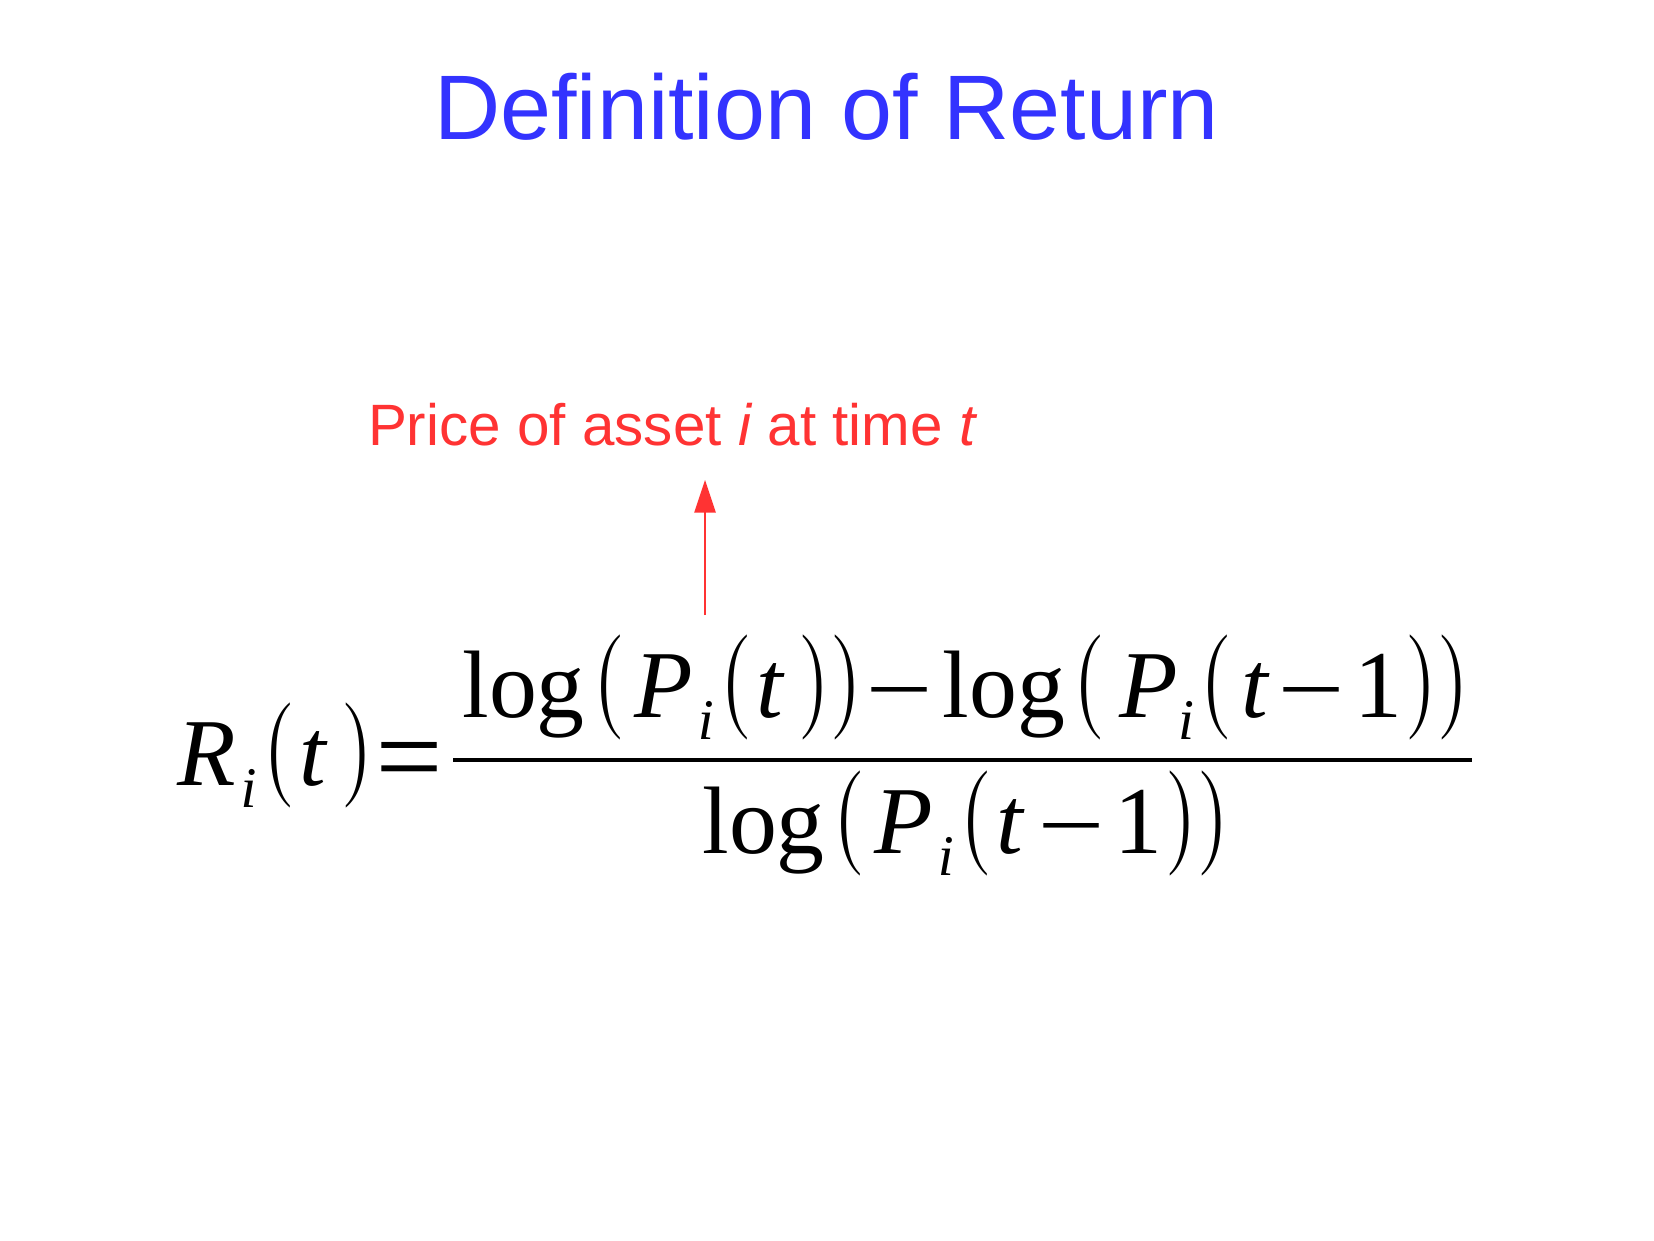

# Definition of Return
Price of asset i at time t